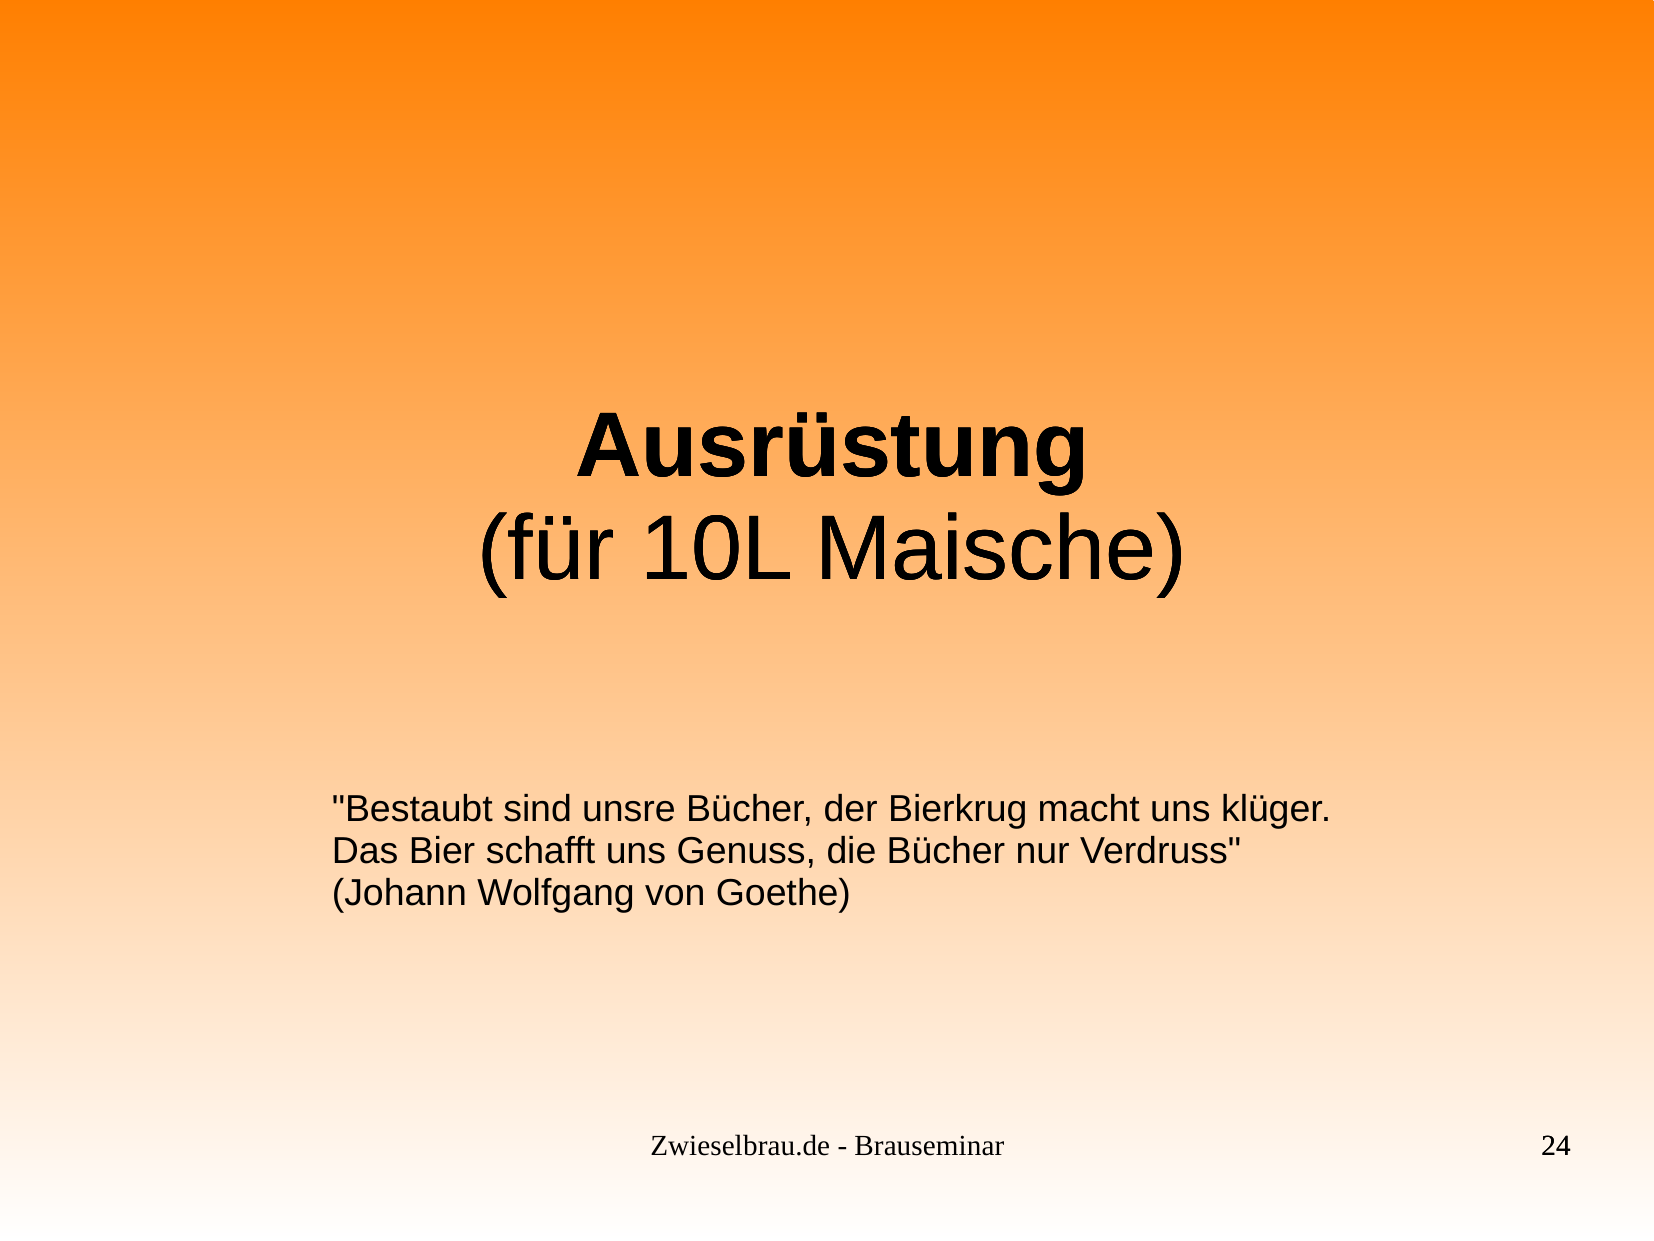

# Ausrüstung (für 10L Maische)
Ausrüstung
(für 10L Maische)
Ausrüstung
(für 10L Maische)
"Bestaubt sind unsre Bücher, der Bierkrug macht uns klüger.
Das Bier schafft uns Genuss, die Bücher nur Verdruss"
(Johann Wolfgang von Goethe)
Zwieselbrau.de - Brauseminar
24